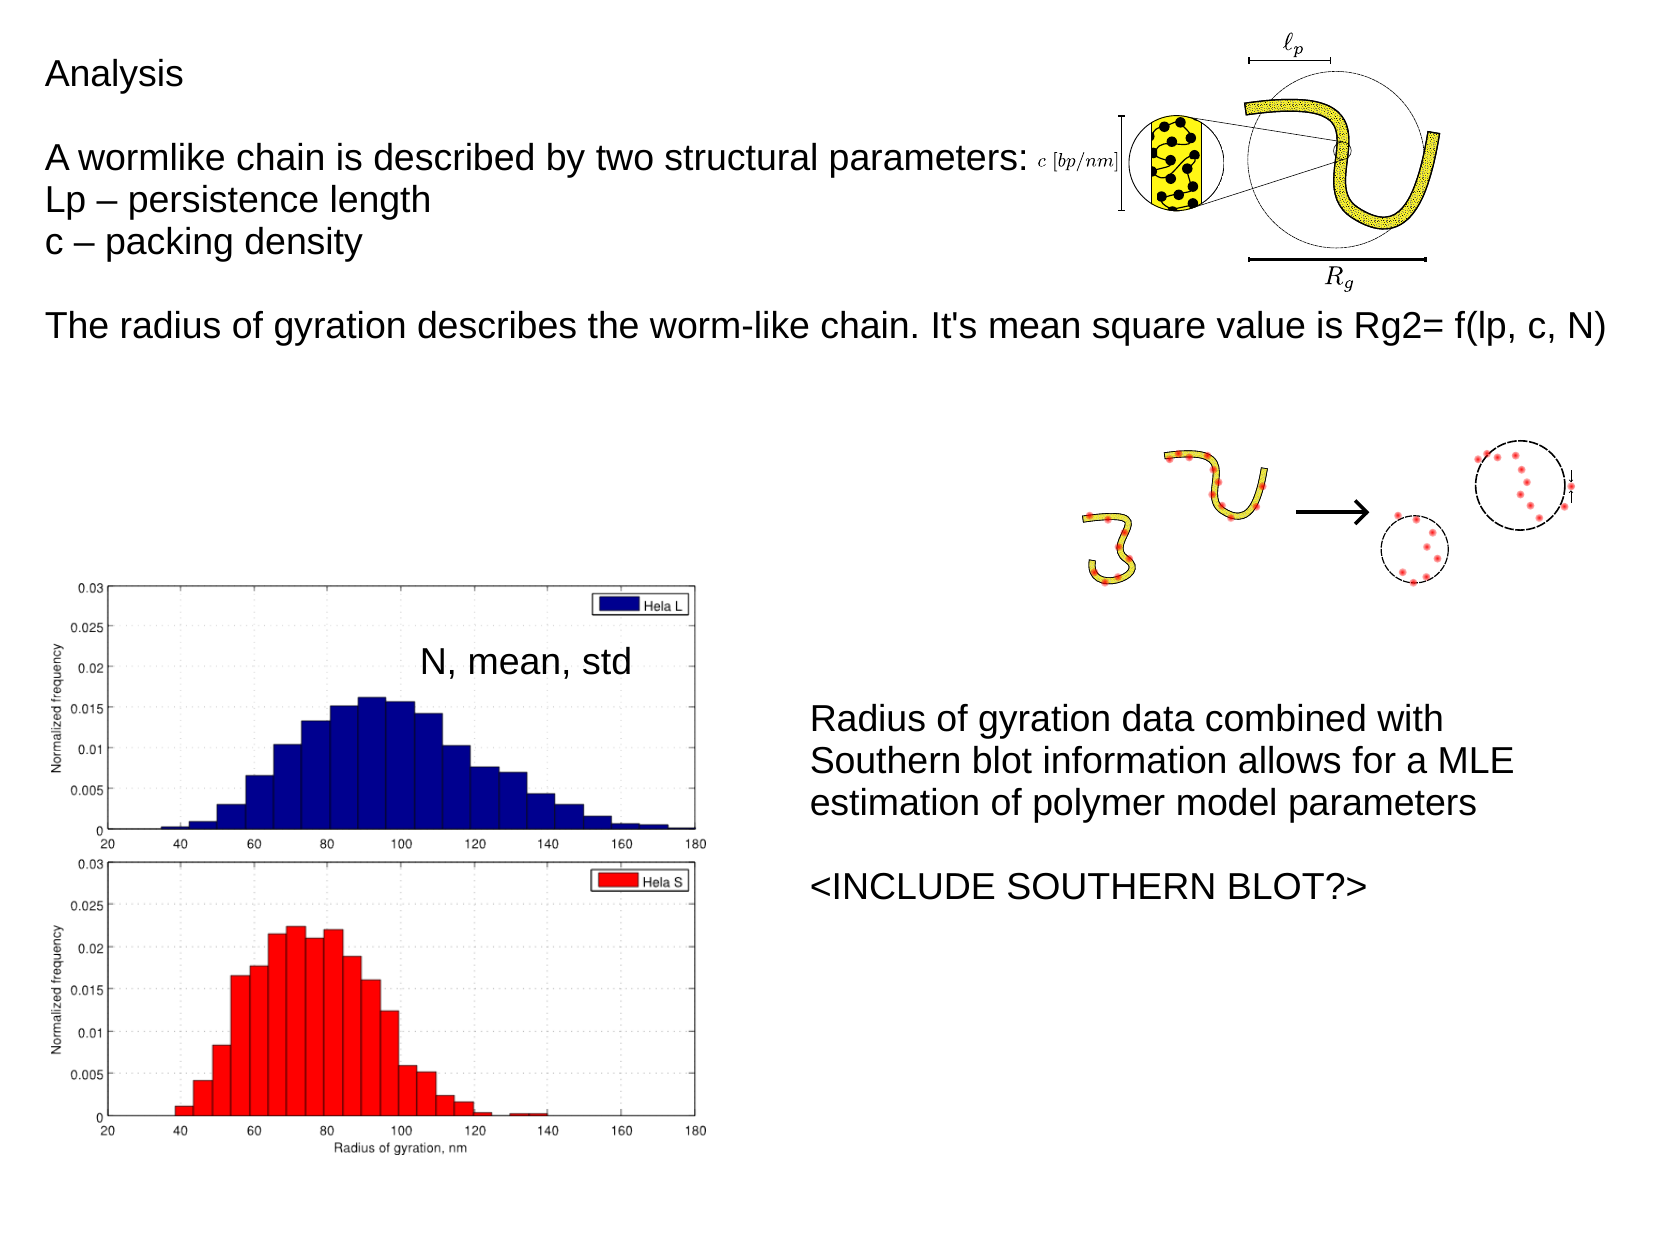

Analysis
A wormlike chain is described by two structural parameters:
Lp – persistence length
c – packing density
The radius of gyration describes the worm-like chain. It's mean square value is Rg2= f(lp, c, N)
N, mean, std
Radius of gyration data combined with Southern blot information allows for a MLE estimation of polymer model parameters
<INCLUDE SOUTHERN BLOT?>